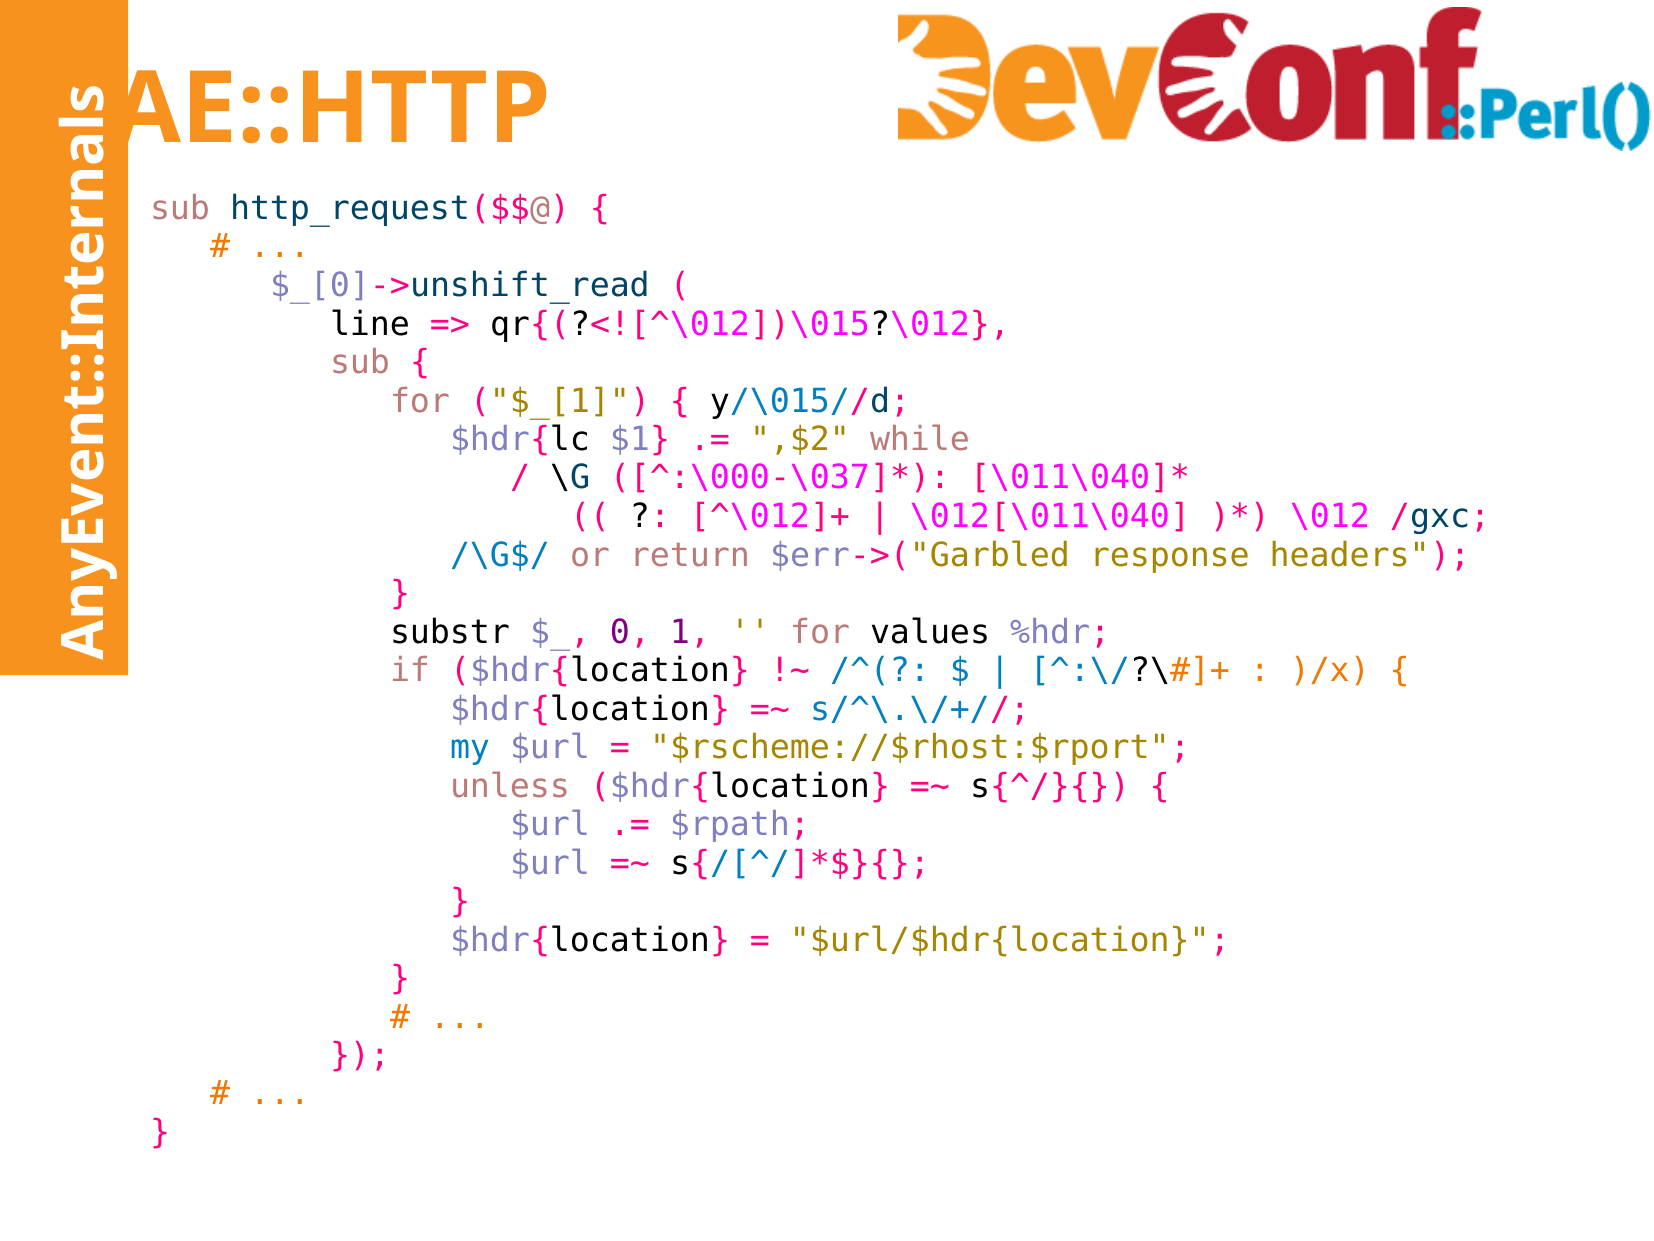

# AE::HTTP
sub http_request($$@) {
 # ...
 $_[0]->unshift_read (
 line => qr{(?<![^\012])\015?\012},
 sub {
 for ("$_[1]") { y/\015//d;
 $hdr{lc $1} .= ",$2" while
 / \G ([^:\000-\037]*): [\011\040]*
 (( ?: [^\012]+ | \012[\011\040] )*) \012 /gxc;
 /\G$/ or return $err->("Garbled response headers");
 }
 substr $_, 0, 1, '' for values %hdr;
 if ($hdr{location} !~ /^(?: $ | [^:\/?\#]+ : )/x) {
 $hdr{location} =~ s/^\.\/+//;
 my $url = "$rscheme://$rhost:$rport";
 unless ($hdr{location} =~ s{^/}{}) {
 $url .= $rpath;
 $url =~ s{/[^/]*$}{};
 }
 $hdr{location} = "$url/$hdr{location}";
 }
 # ...
 });
 # ...
}
 AnyEvent::Internals